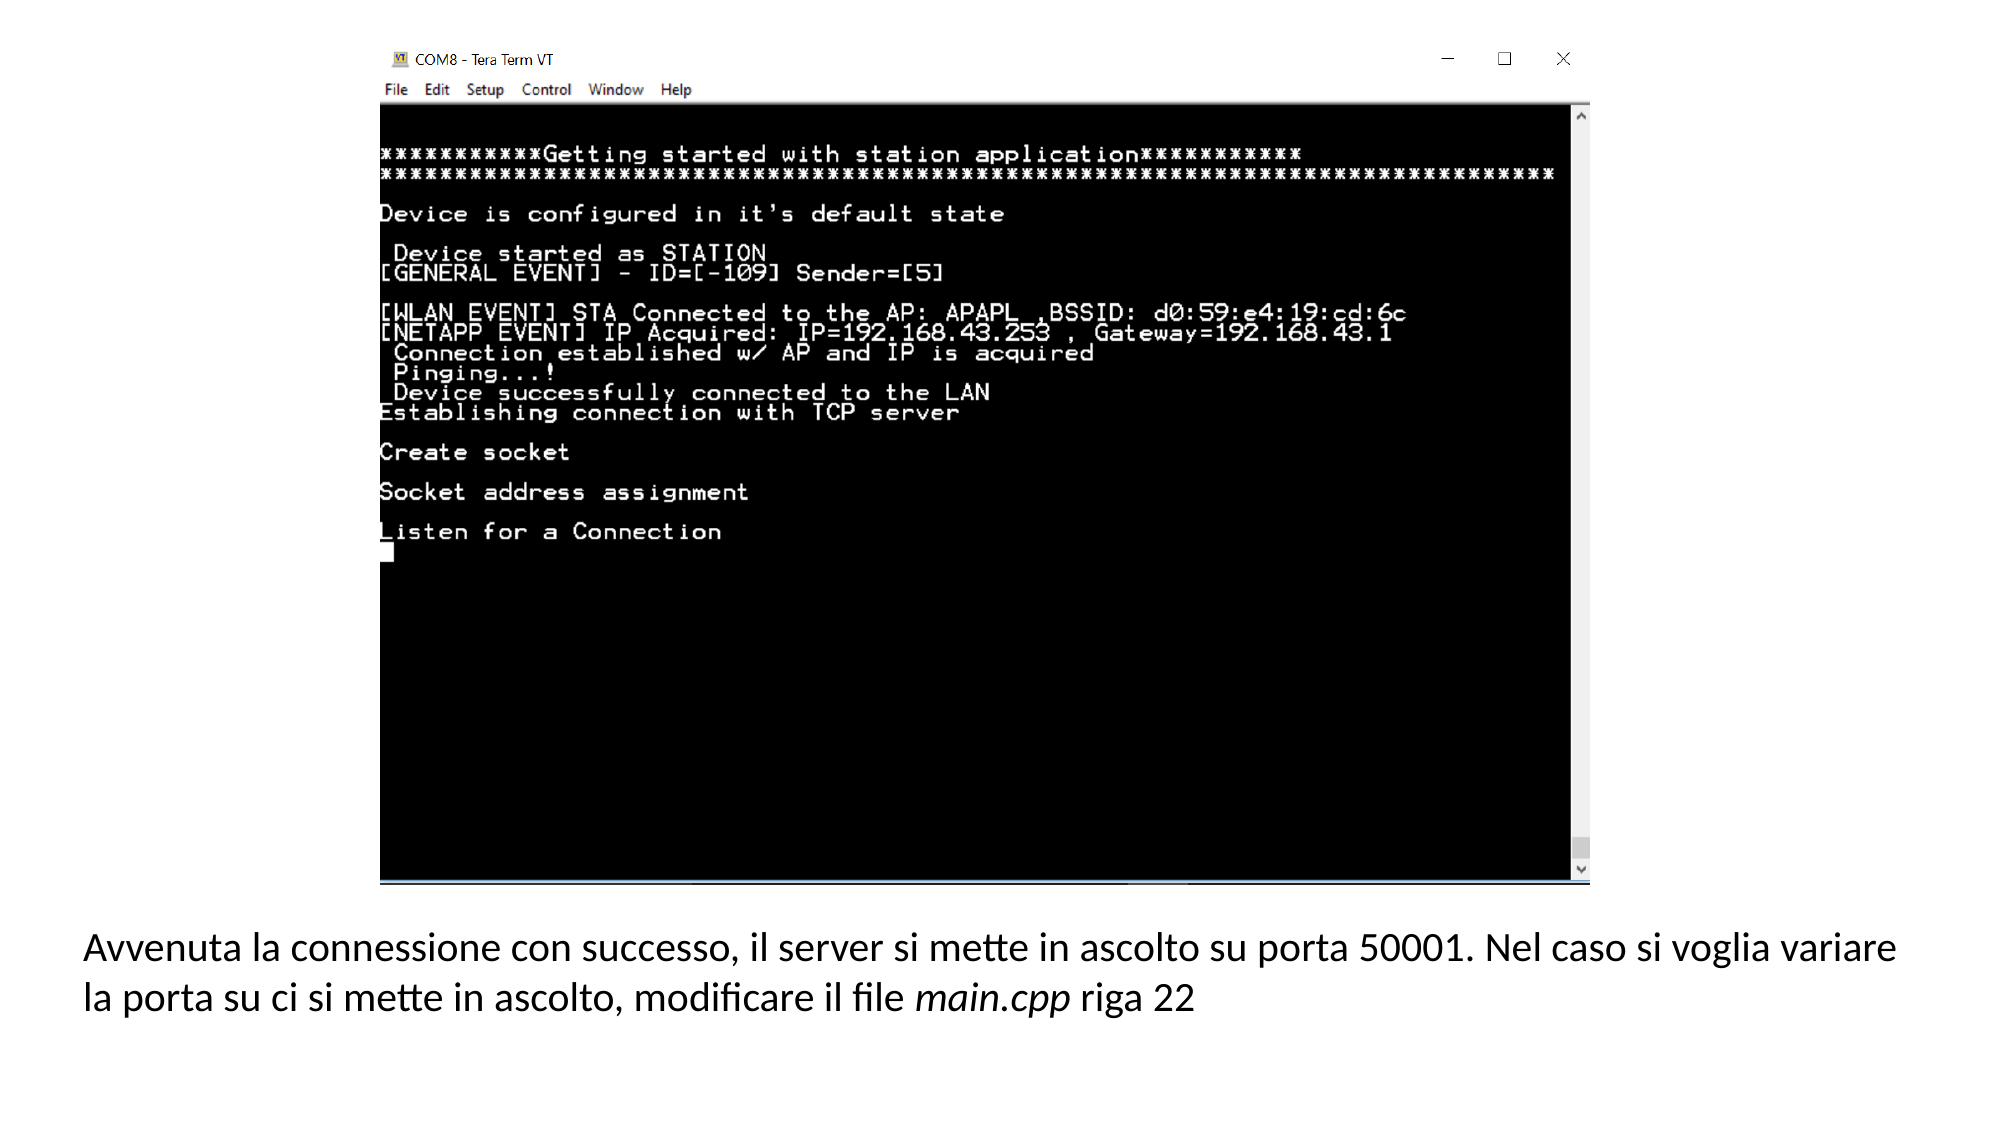

Avvenuta la connessione con successo, il server si mette in ascolto su porta 50001. Nel caso si voglia variare la porta su ci si mette in ascolto, modificare il file main.cpp riga 22